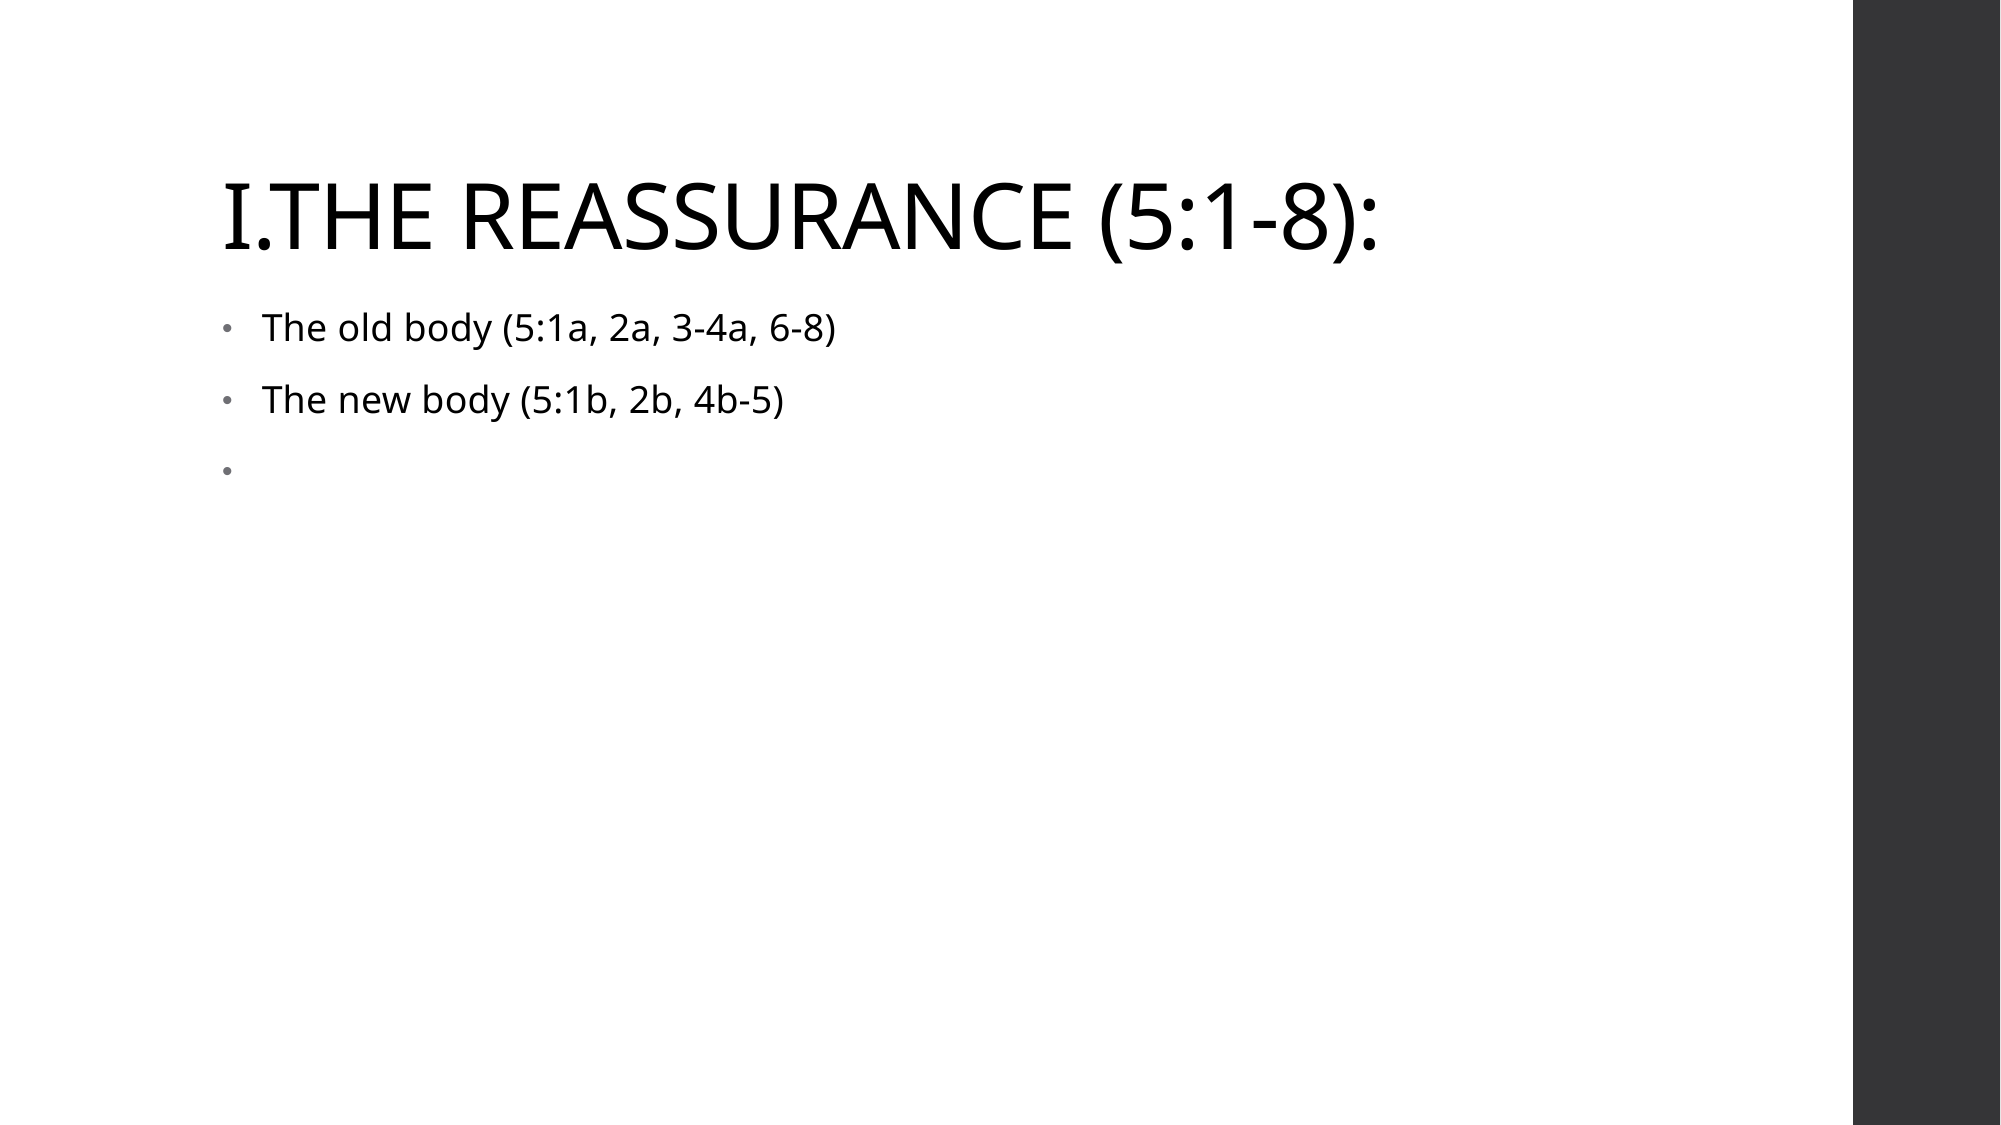

# I.THE REASSURANCE (5:1-8):
 The old body (5:1a, 2a, 3-4a, 6-8)
 The new body (5:1b, 2b, 4b-5)